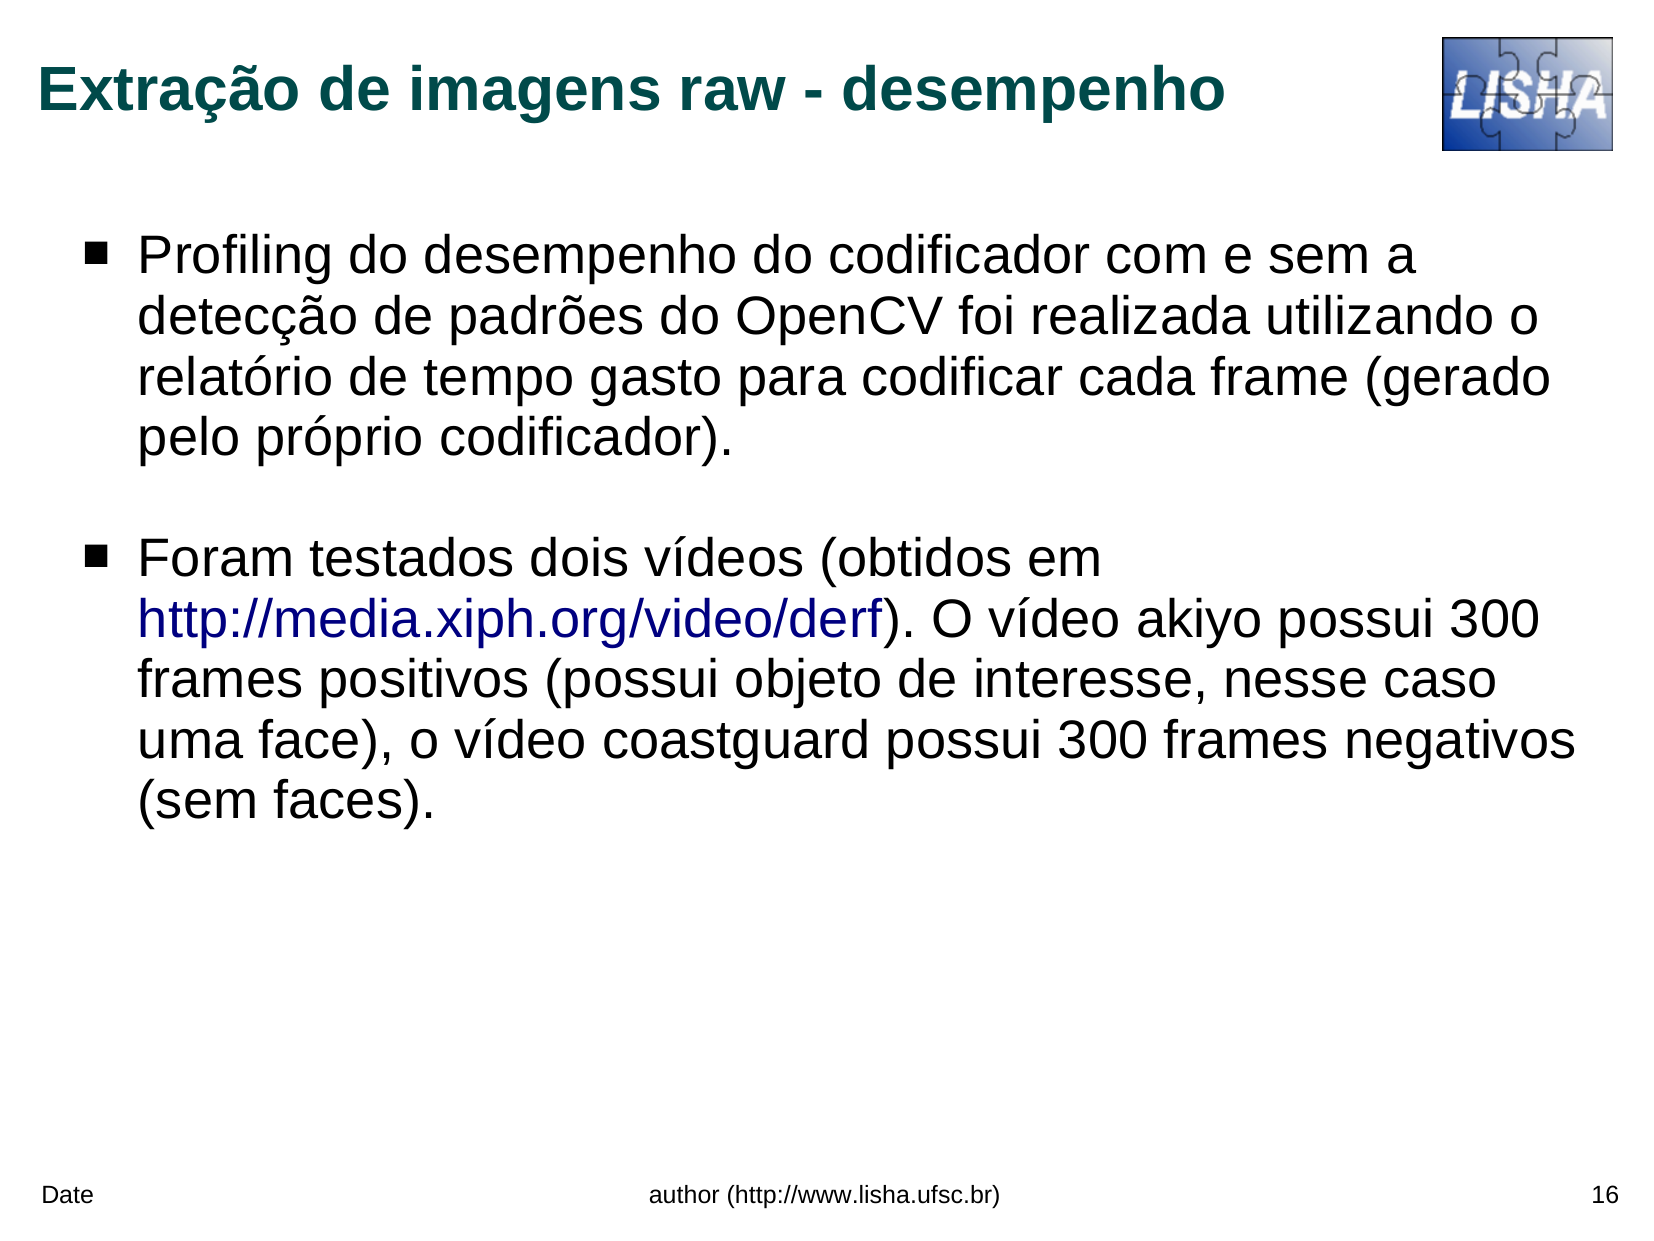

# Extração de imagens raw - desempenho
Profiling do desempenho do codificador com e sem a detecção de padrões do OpenCV foi realizada utilizando o relatório de tempo gasto para codificar cada frame (gerado pelo próprio codificador).
Foram testados dois vídeos (obtidos em http://media.xiph.org/video/derf). O vídeo akiyo possui 300 frames positivos (possui objeto de interesse, nesse caso uma face), o vídeo coastguard possui 300 frames negativos (sem faces).